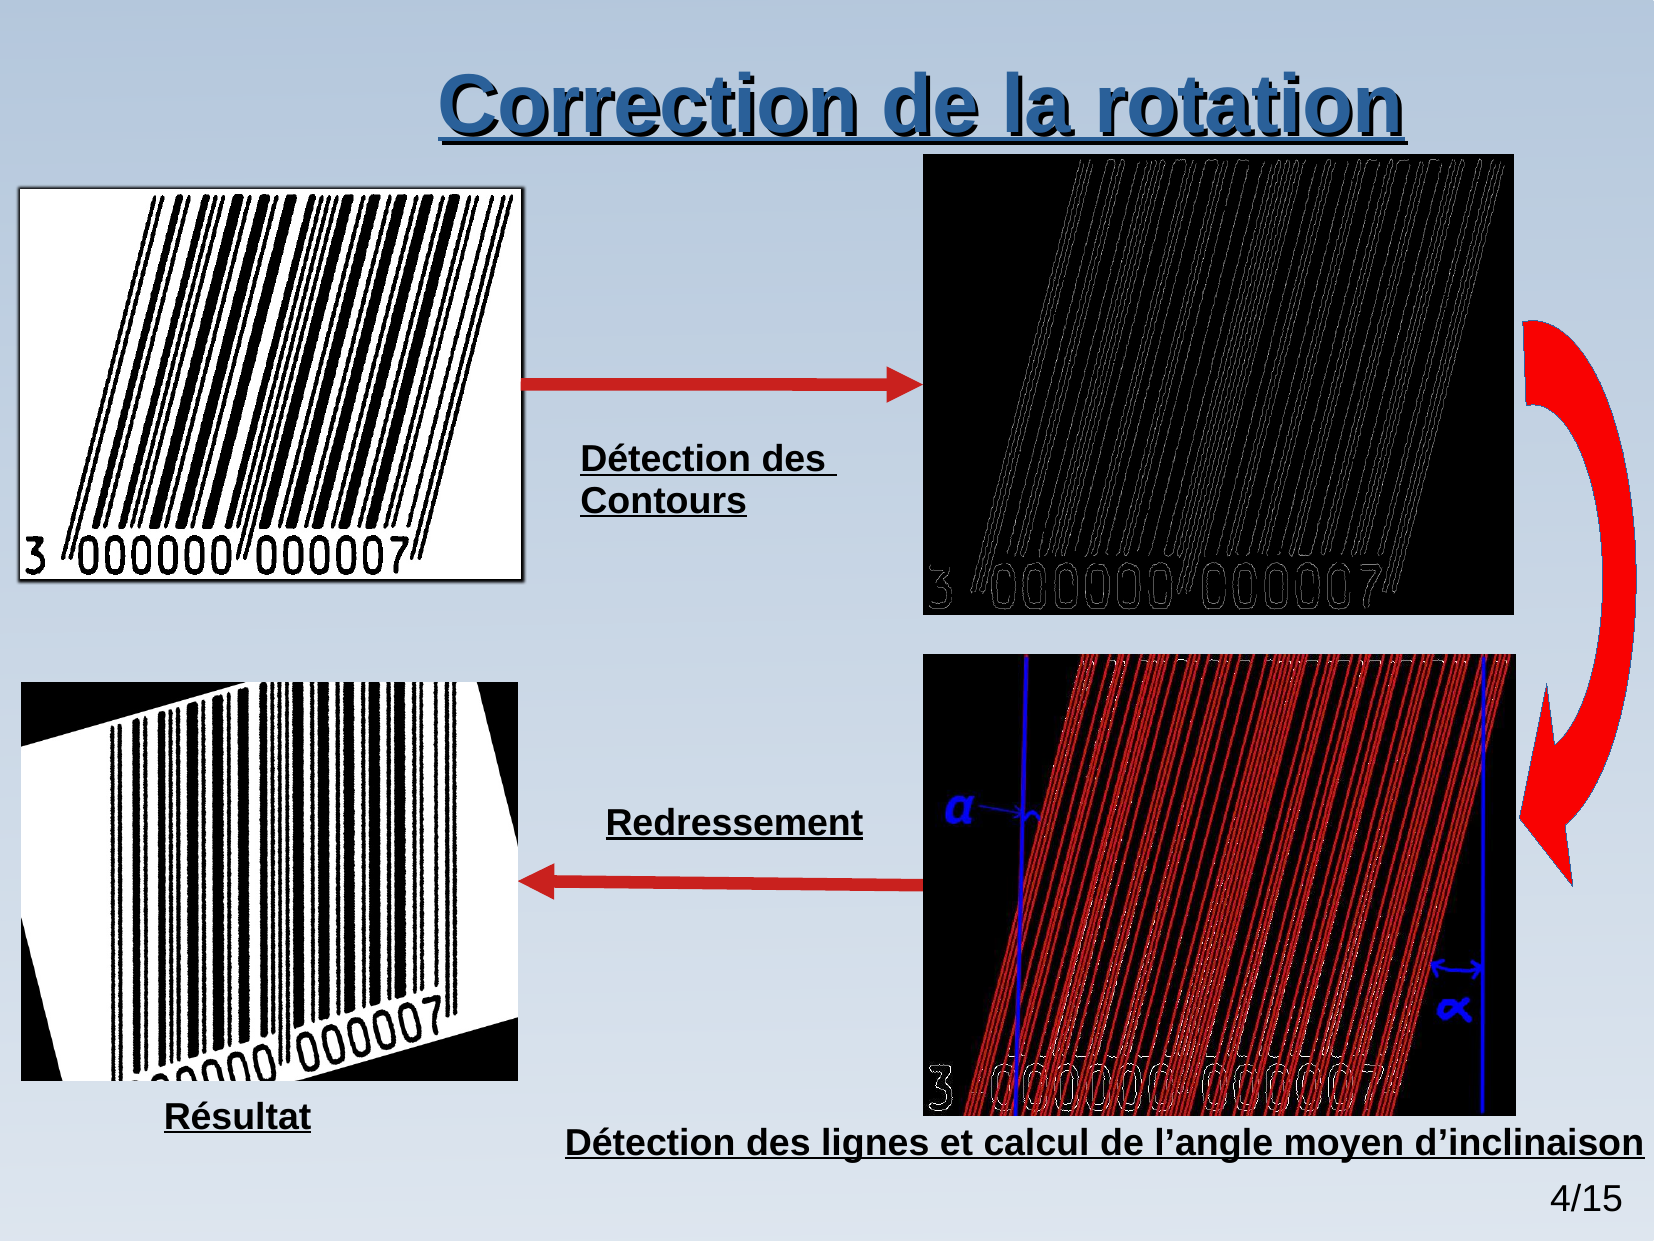

# Correction de la rotation
Détection des
Contours
Résultat
Redressement
Détection des lignes et calcul de l’angle moyen d’inclinaison